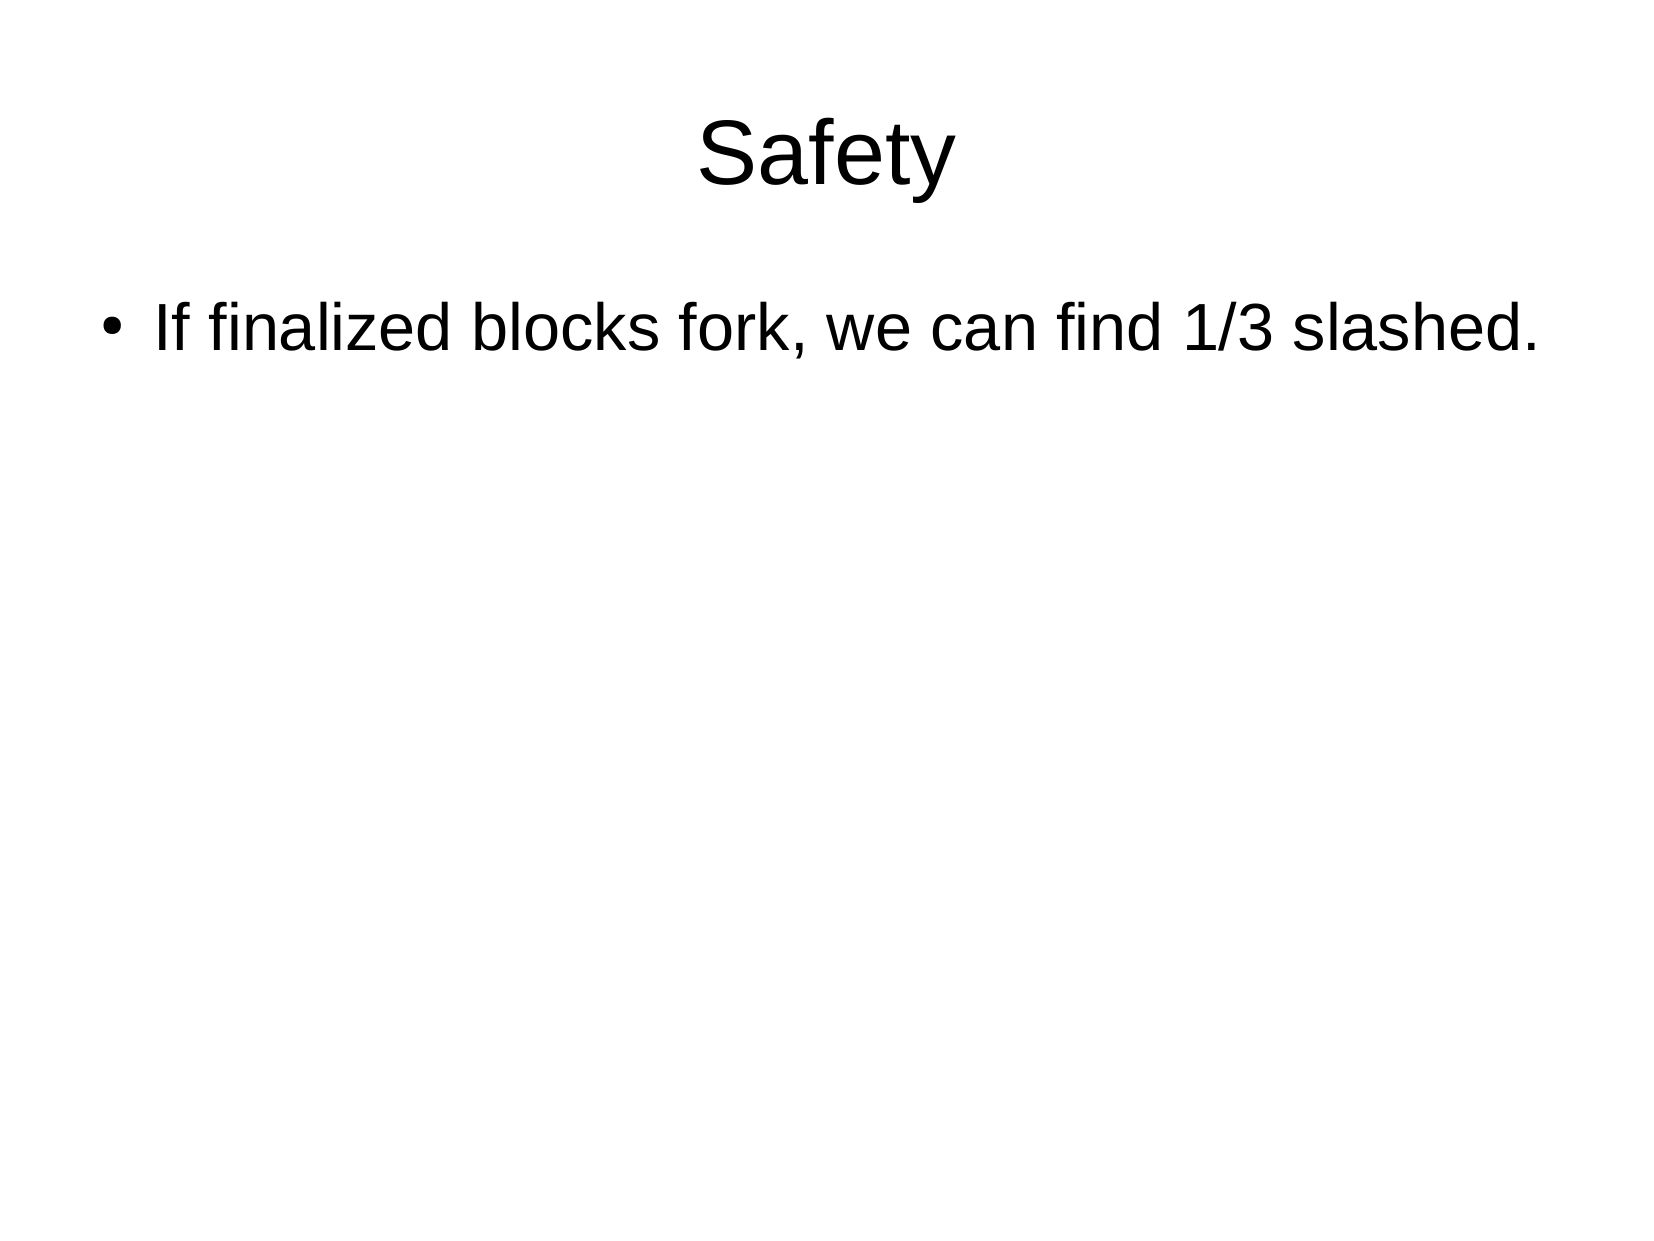

# Safety
If finalized blocks fork, we can find 1/3 slashed.